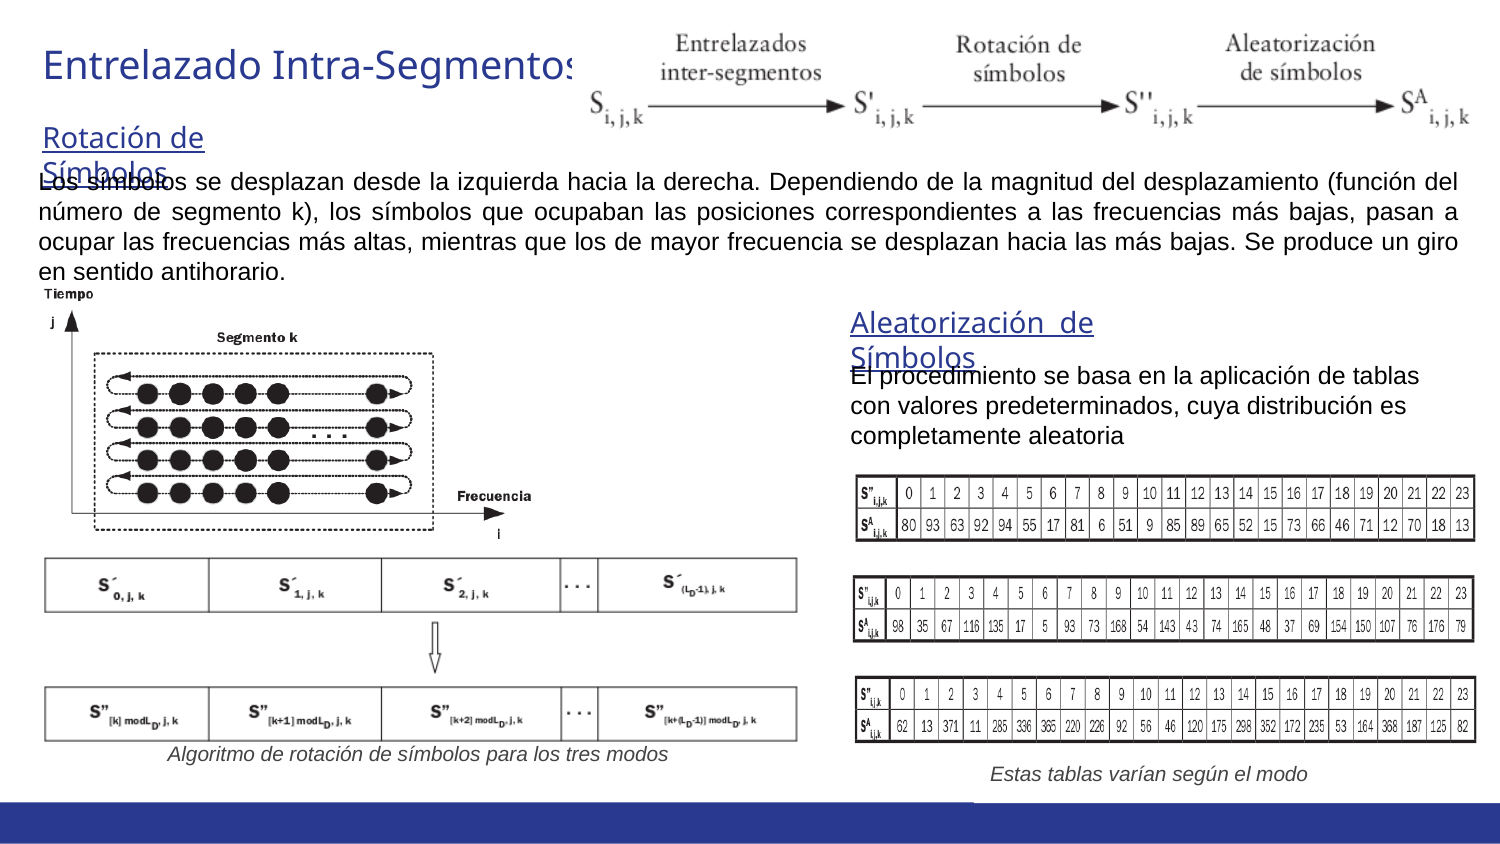

# Entrelazado Intra-Segmentos
Rotación de Símbolos
Los símbolos se desplazan desde la izquierda hacia la derecha. Dependiendo de la magnitud del desplazamiento (función del número de segmento k), los símbolos que ocupaban las posiciones correspondientes a las frecuencias más bajas, pasan a ocupar las frecuencias más altas, mientras que los de mayor frecuencia se desplazan hacia las más bajas. Se produce un giro en sentido antihorario.
Aleatorización de Símbolos
El procedimiento se basa en la aplicación de tablas con valores predeterminados, cuya distribución es completamente aleatoria
Algoritmo de rotación de símbolos para los tres modos
Estas tablas varían según el modo